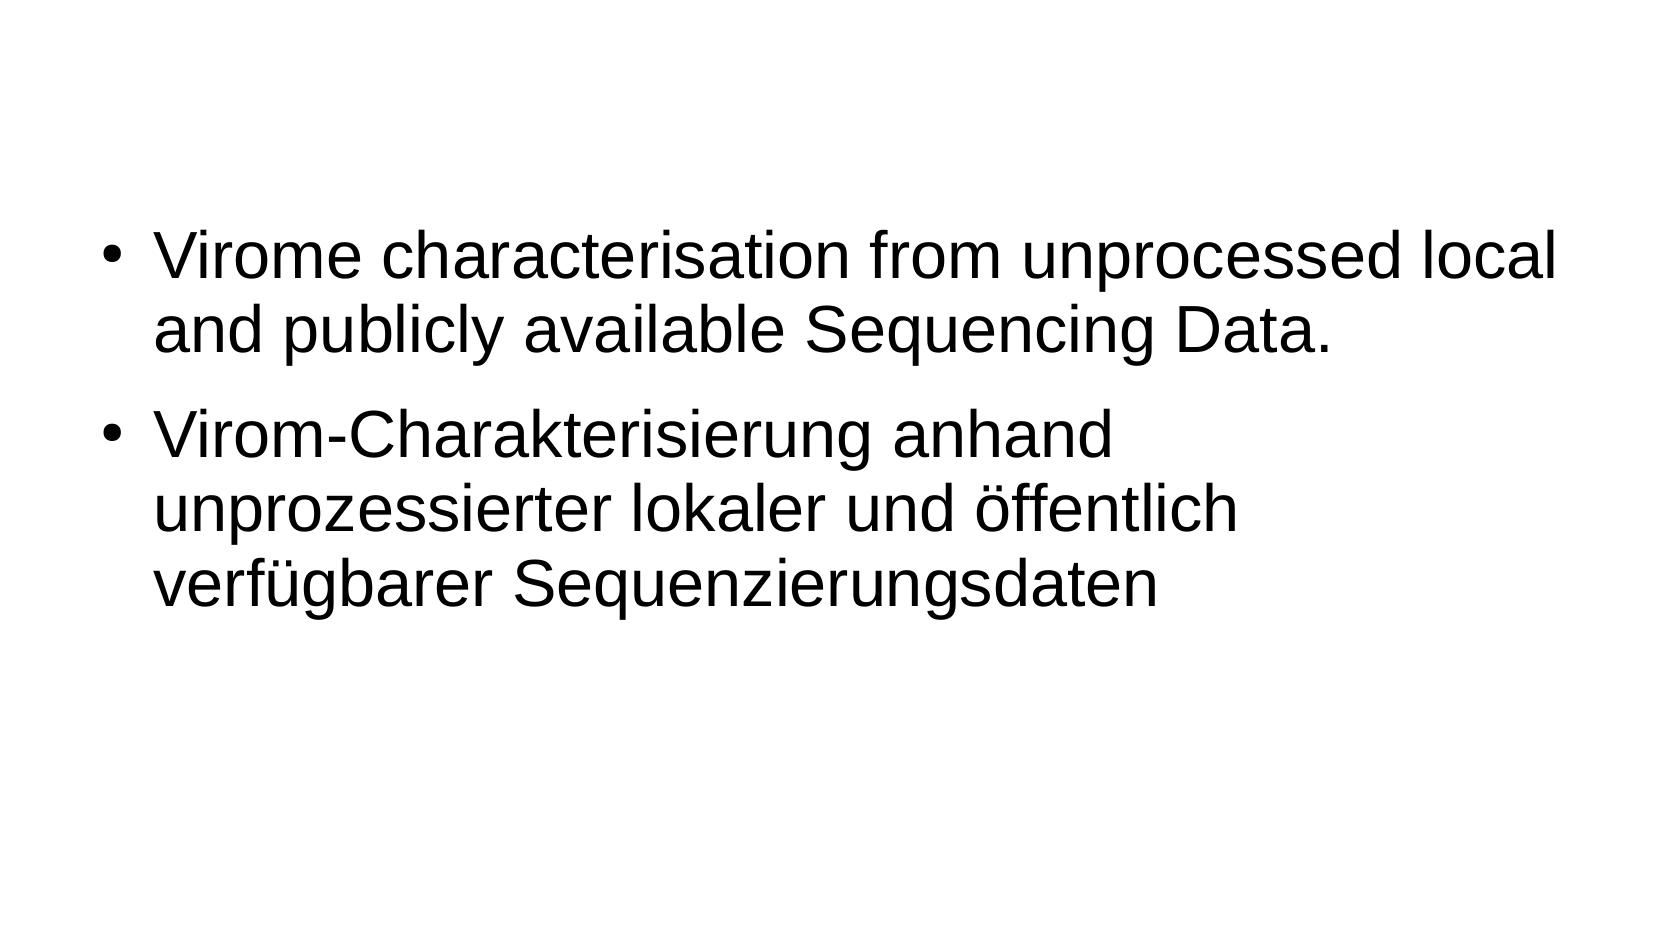

# Virome characterisation from unprocessed local and publicly available Sequencing Data.
Virom-Charakterisierung anhand unprozessierter lokaler und öffentlich verfügbarer Sequenzierungsdaten